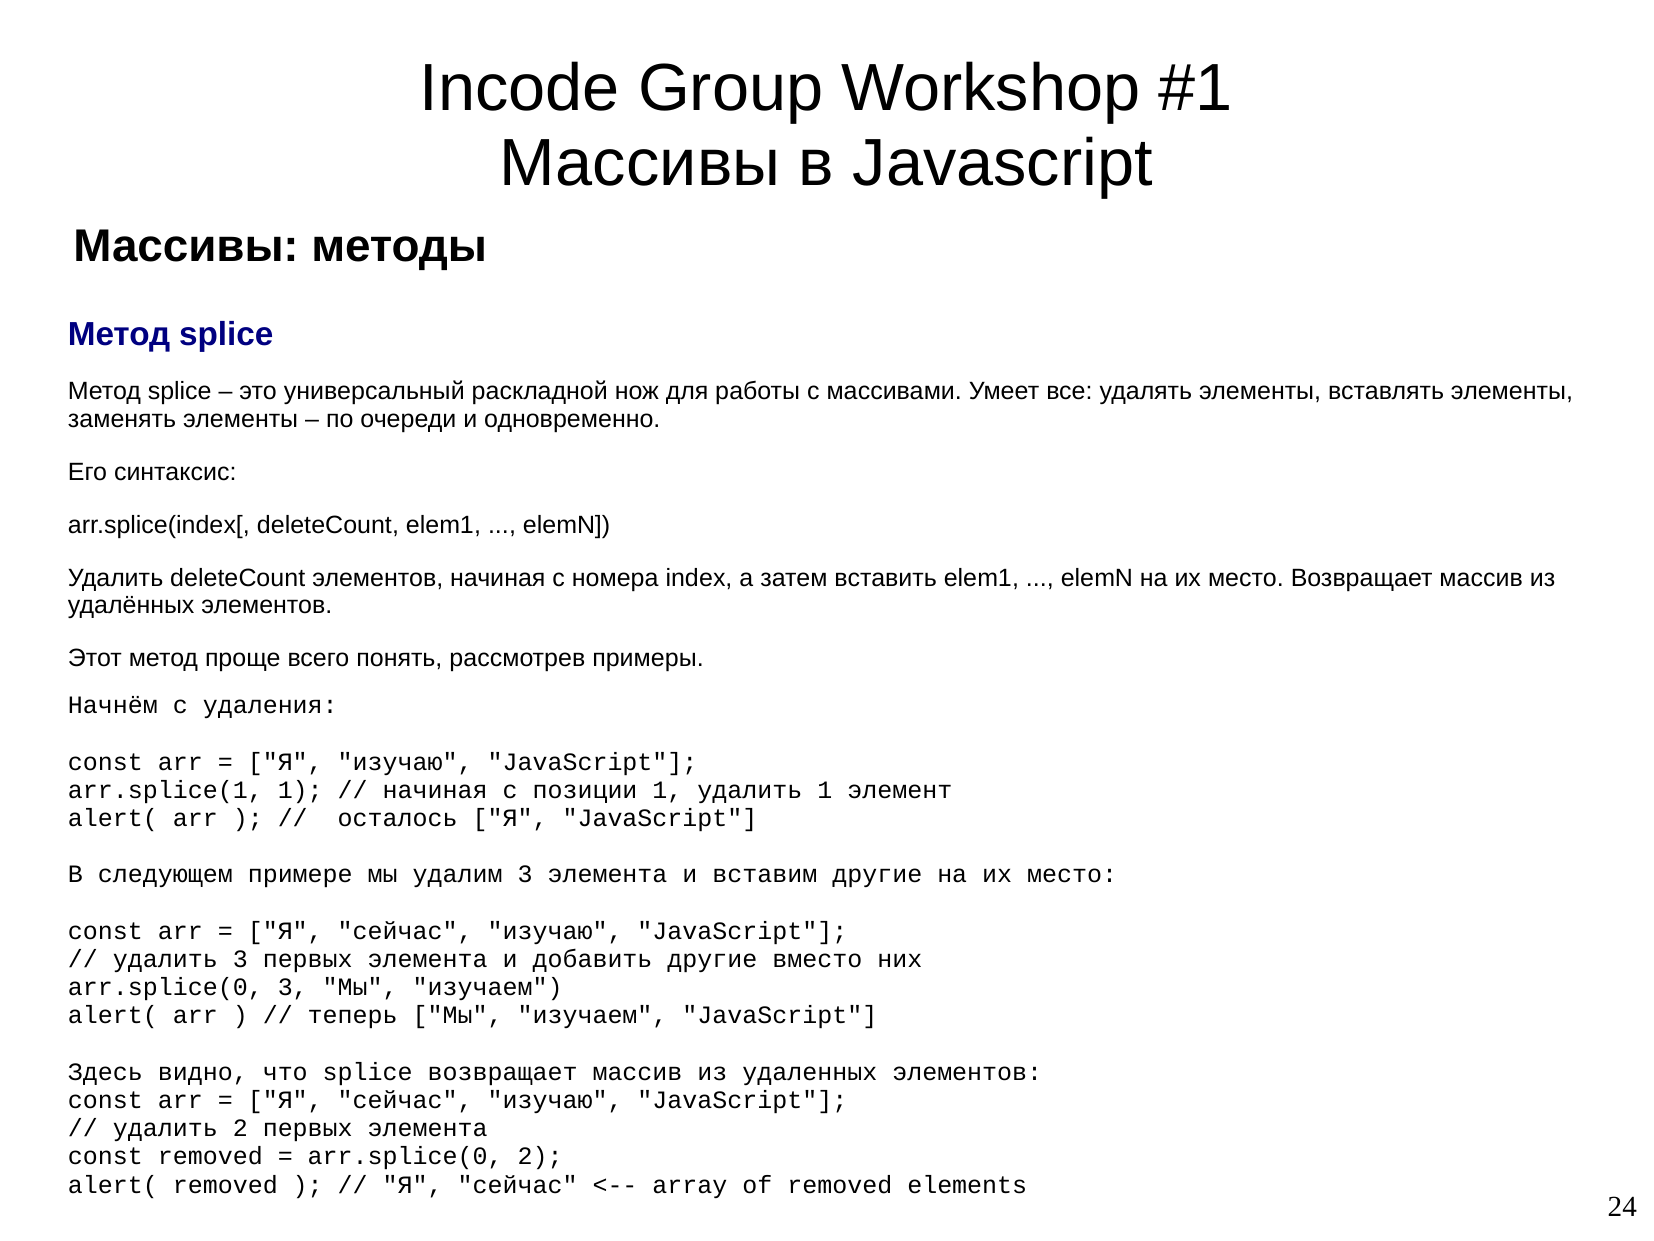

# Incode Group Workshop #1 Массивы в Javascript
Массивы: методы
Метод splice
Метод splice – это универсальный раскладной нож для работы с массивами. Умеет все: удалять элементы, вставлять элементы, заменять элементы – по очереди и одновременно.
Его синтаксис:
arr.splice(index[, deleteCount, elem1, ..., elemN])
Удалить deleteCount элементов, начиная с номера index, а затем вставить elem1, ..., elemN на их место. Возвращает массив из удалённых элементов.
Этот метод проще всего понять, рассмотрев примеры.
Начнём с удаления:
const arr = ["Я", "изучаю", "JavaScript"];
arr.splice(1, 1); // начиная с позиции 1, удалить 1 элемент
alert( arr ); // осталось ["Я", "JavaScript"]
В следующем примере мы удалим 3 элемента и вставим другие на их место:
const arr = ["Я", "сейчас", "изучаю", "JavaScript"];
// удалить 3 первых элемента и добавить другие вместо них
arr.splice(0, 3, "Мы", "изучаем")
alert( arr ) // теперь ["Мы", "изучаем", "JavaScript"]
Здесь видно, что splice возвращает массив из удаленных элементов:
const arr = ["Я", "сейчас", "изучаю", "JavaScript"];
// удалить 2 первых элемента
const removed = arr.splice(0, 2);
alert( removed ); // "Я", "сейчас" <-- array of removed elements
24